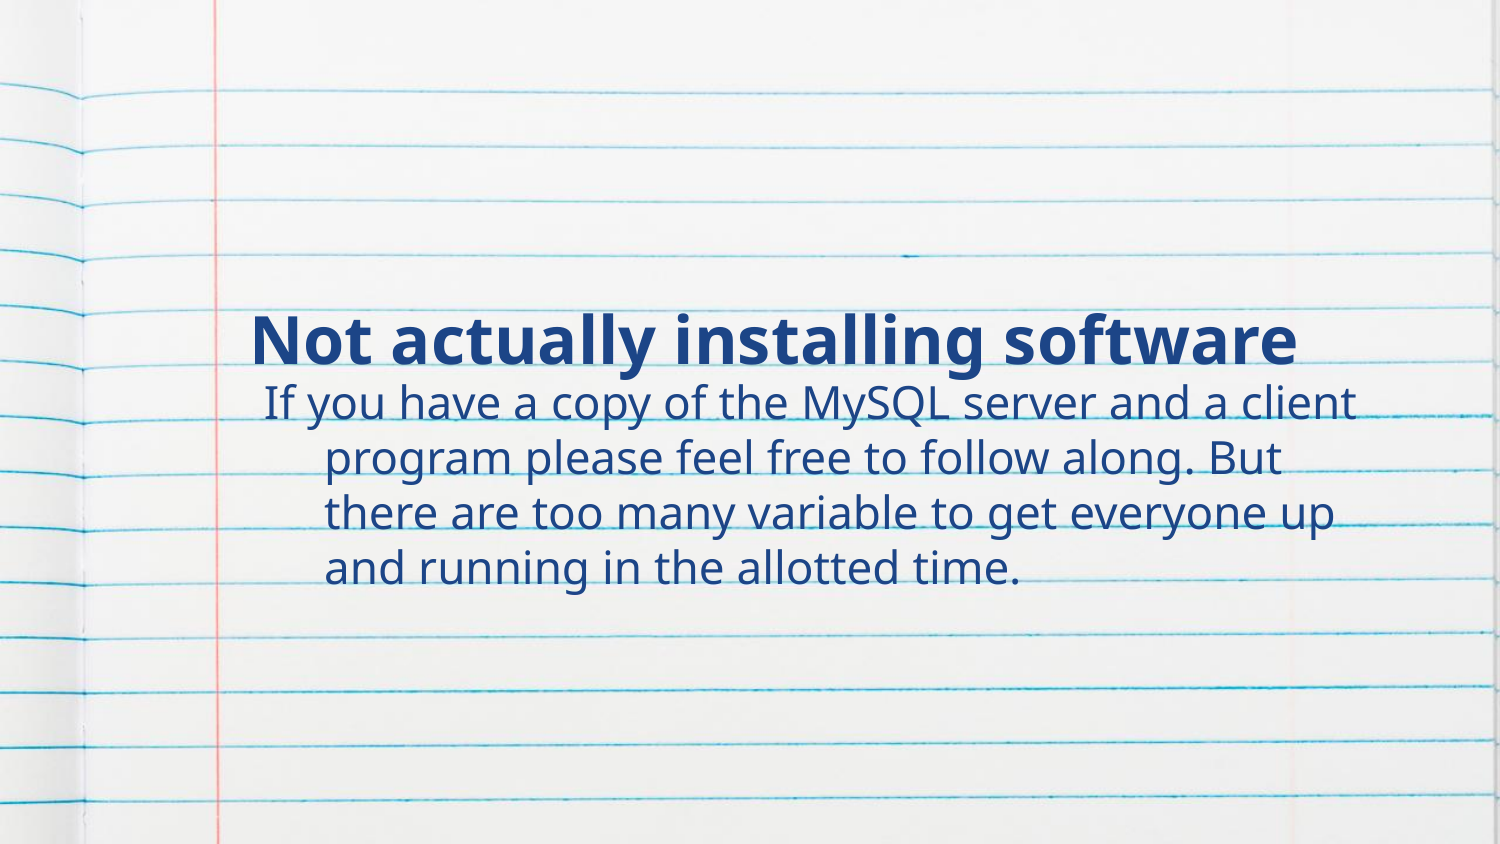

# Not actually installing software
If you have a copy of the MySQL server and a client program please feel free to follow along. But there are too many variable to get everyone up and running in the allotted time.